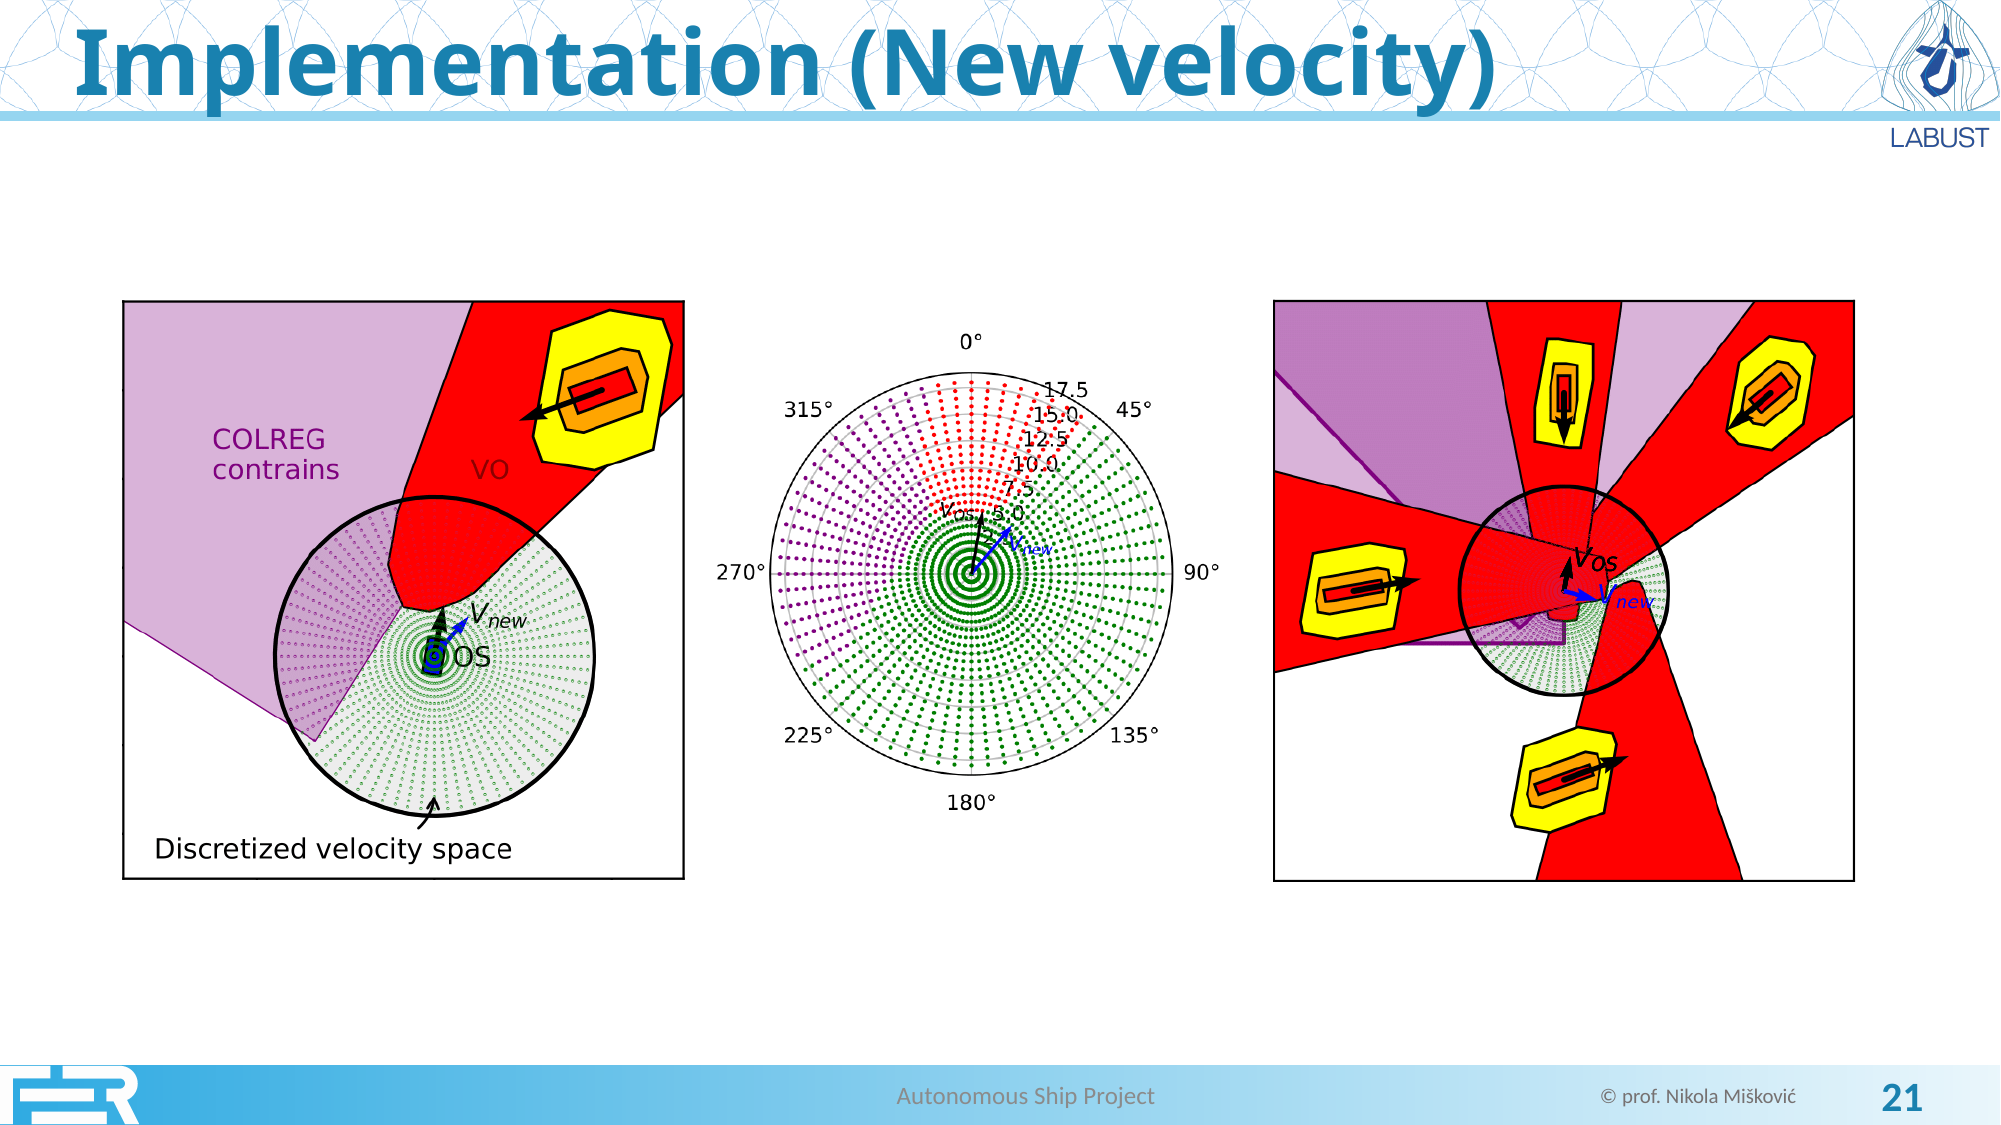

# Implementation (New velocity)
Guidance and Control of Marine Vehicles
21